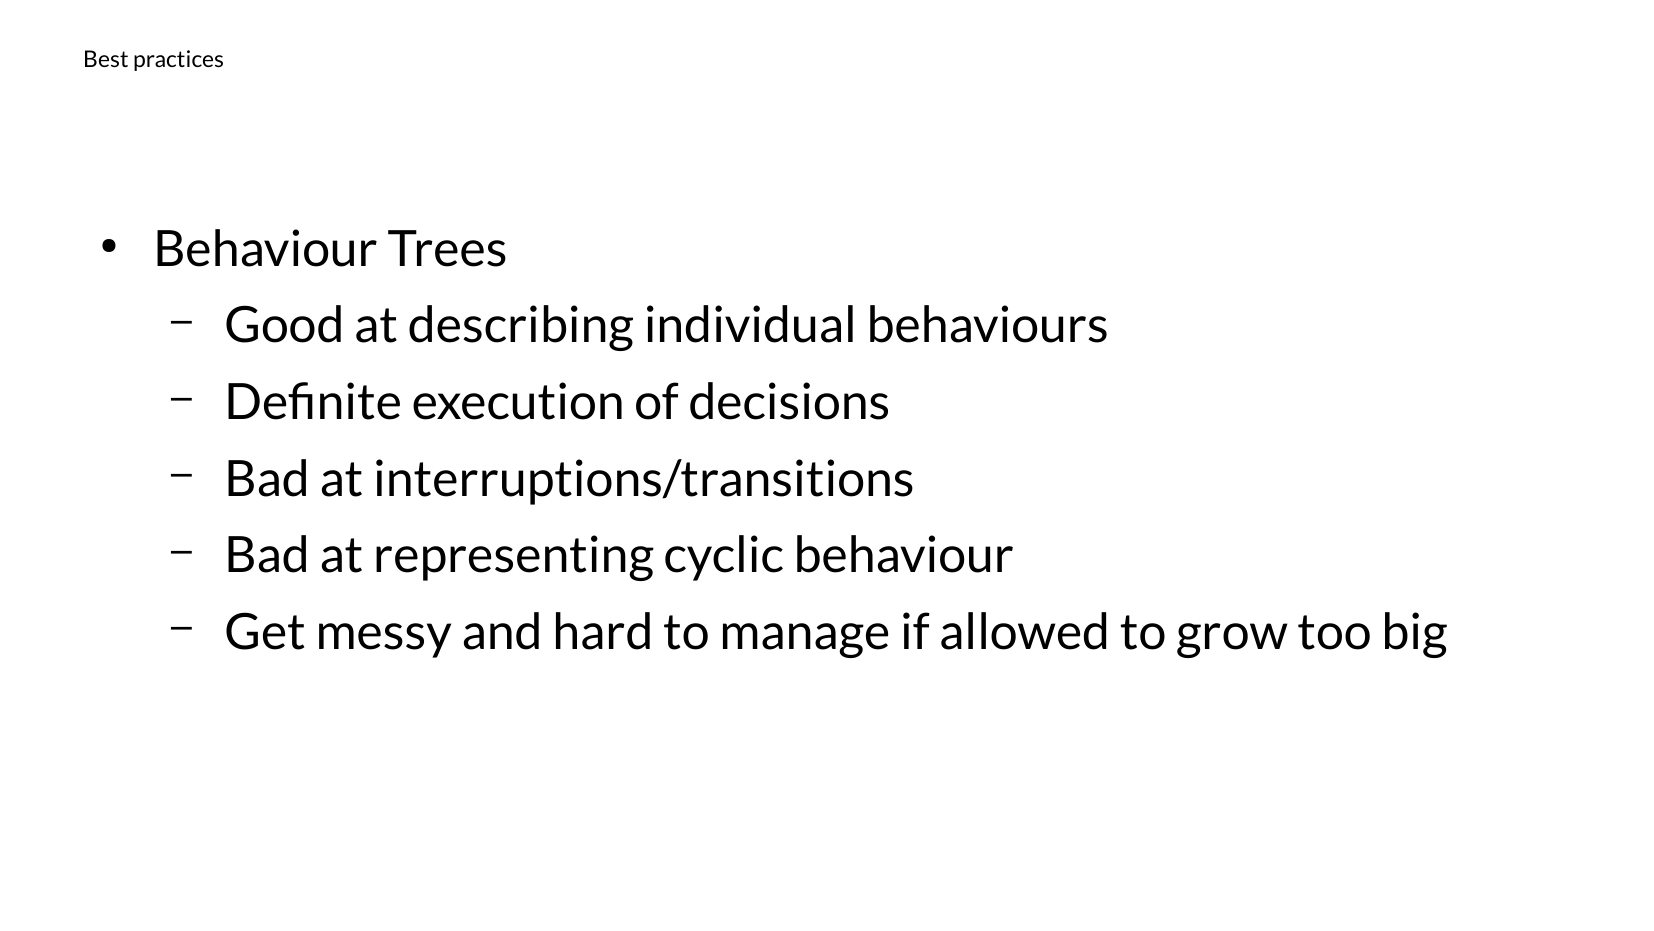

# Best practices
Behaviour Trees
Good at describing individual behaviours
Definite execution of decisions
Bad at interruptions/transitions
Bad at representing cyclic behaviour
Get messy and hard to manage if allowed to grow too big